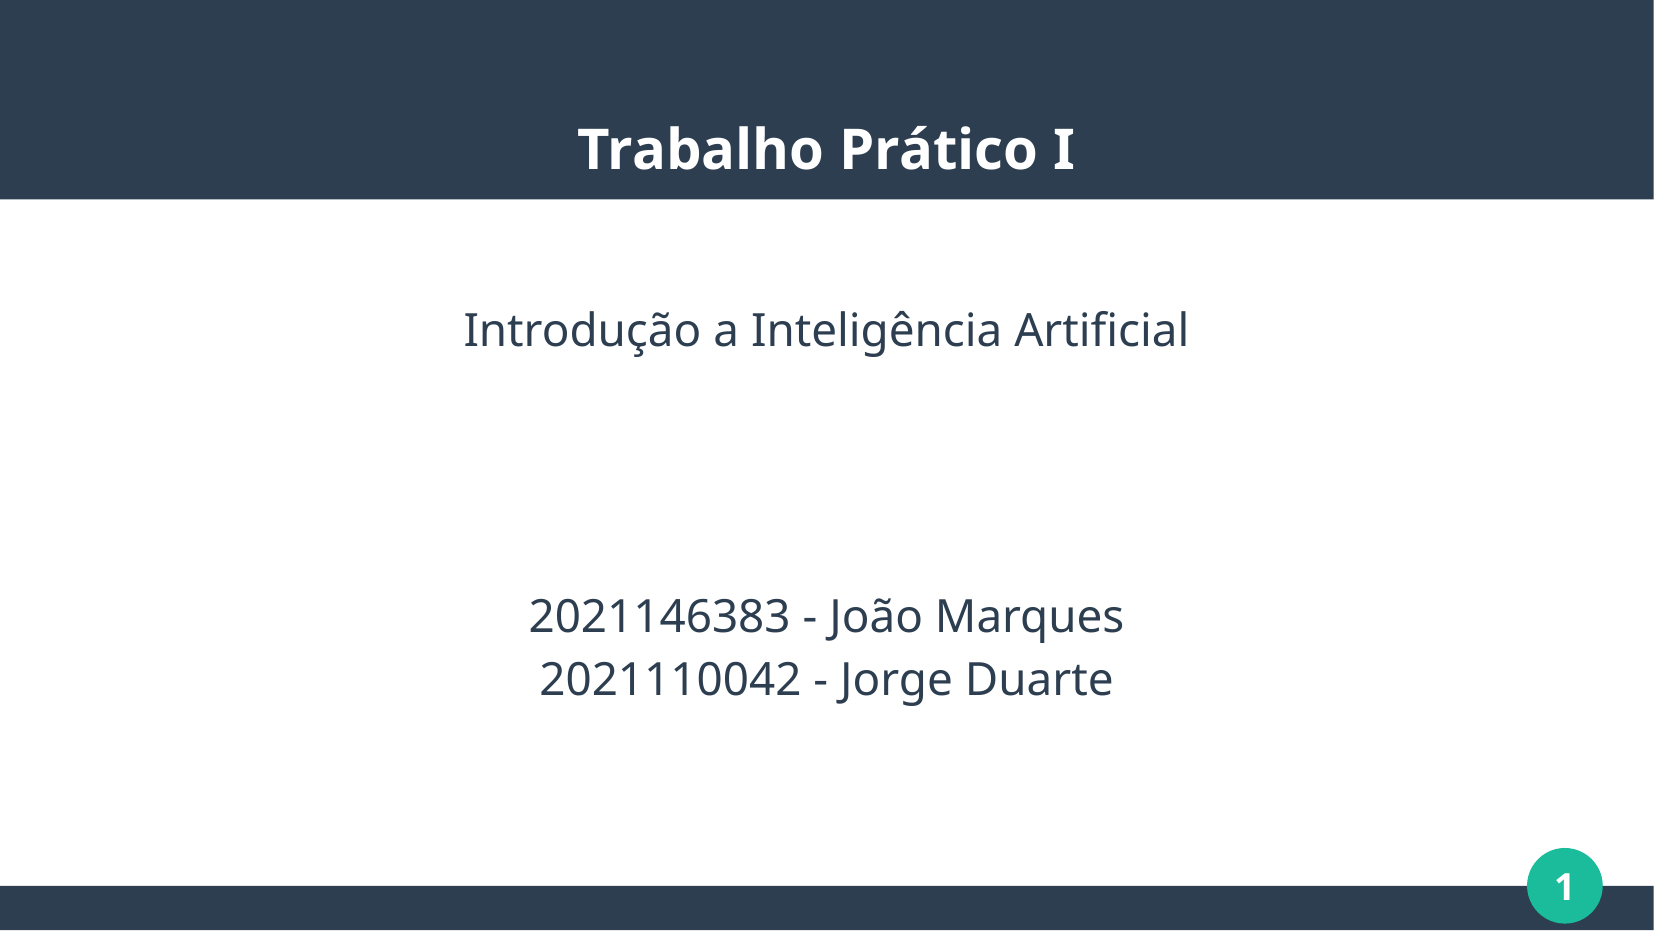

# Trabalho Prático I
Introdução a Inteligência Artificial
2021146383 - João Marques
2021110042 - Jorge Duarte